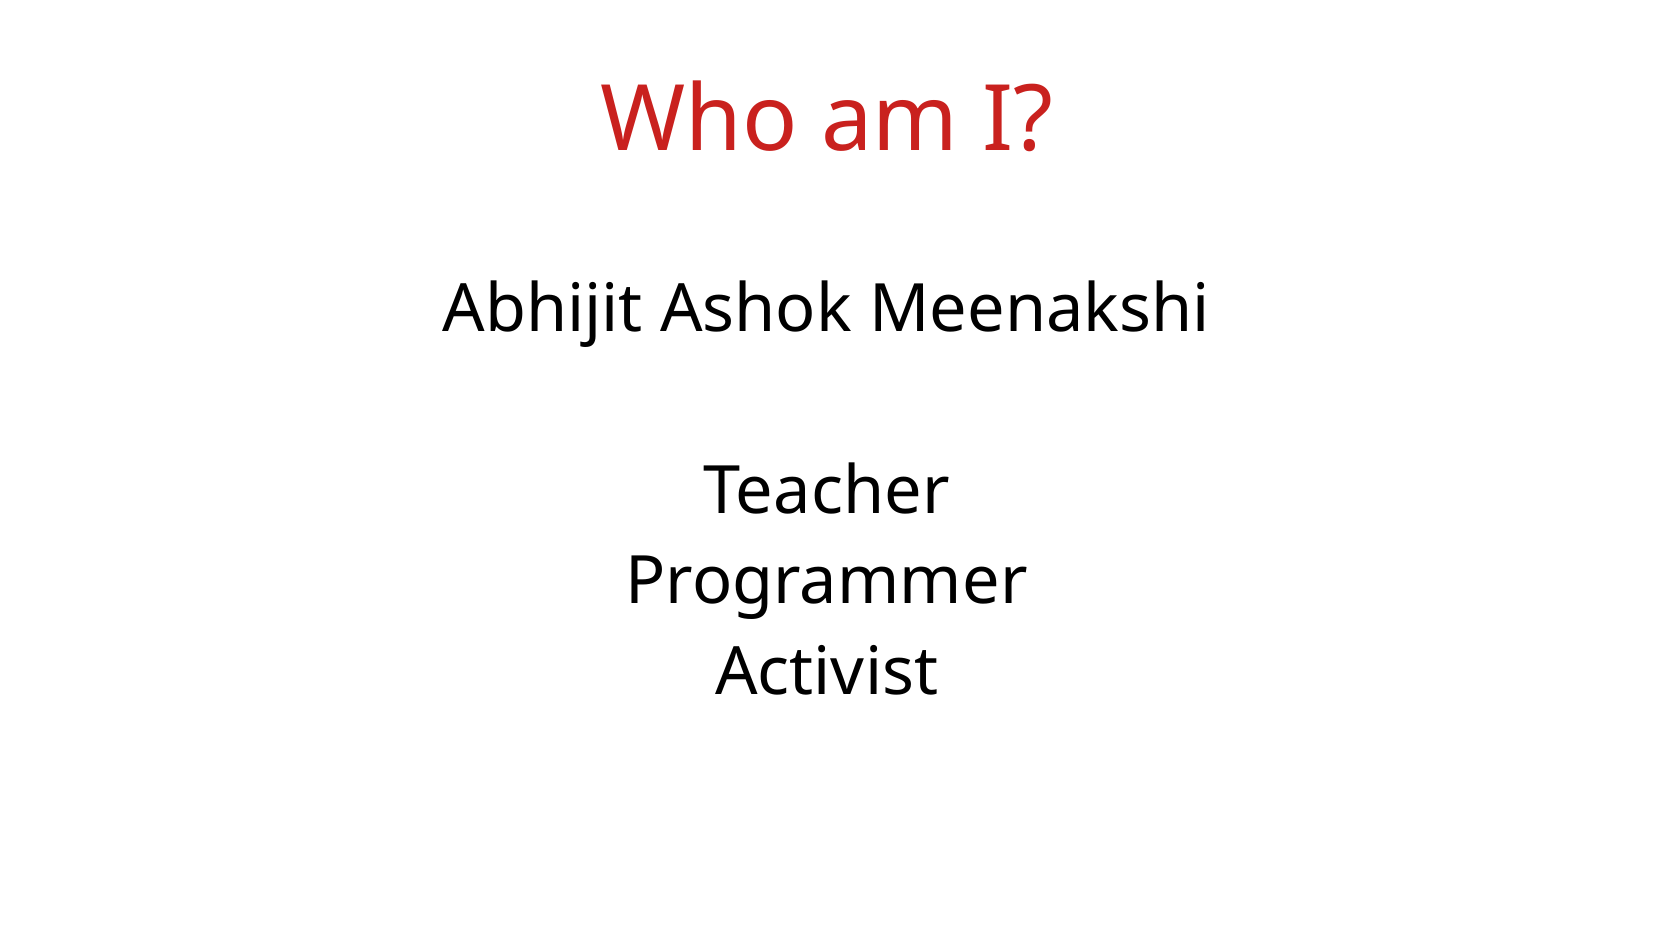

# Who am I?
Abhijit Ashok Meenakshi
Teacher
Programmer
Activist